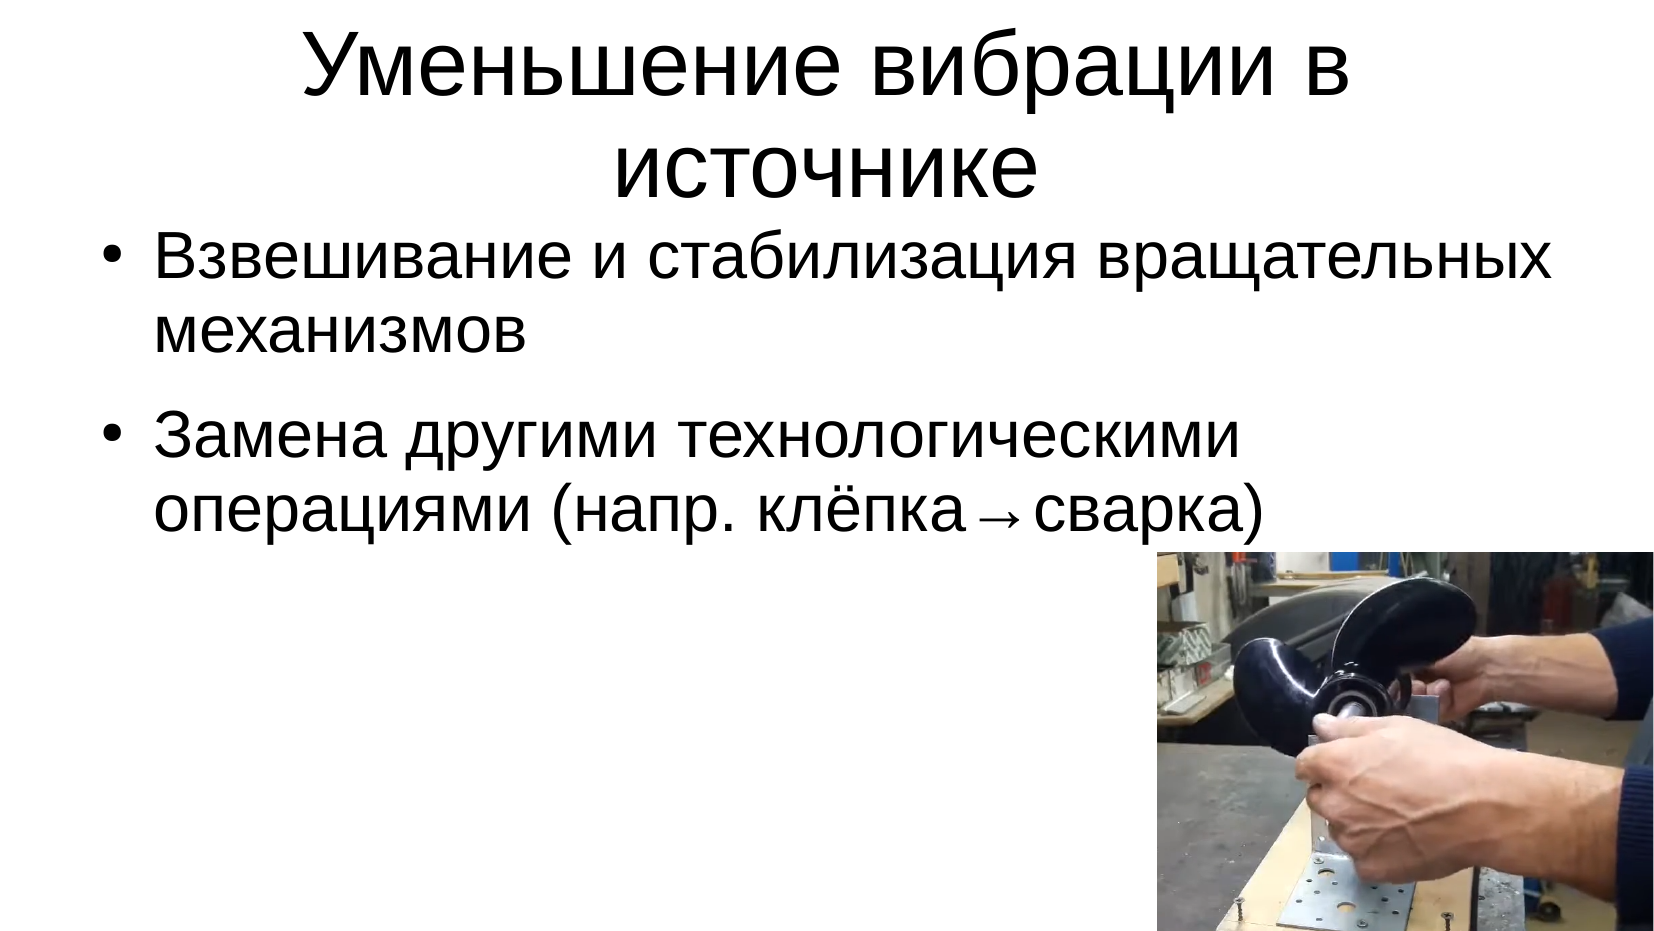

# Уменьшение вибрации в источнике
Взвешивание и стабилизация вращательных механизмов
Замена другими технологическими операциями (напр. клёпка→сварка)